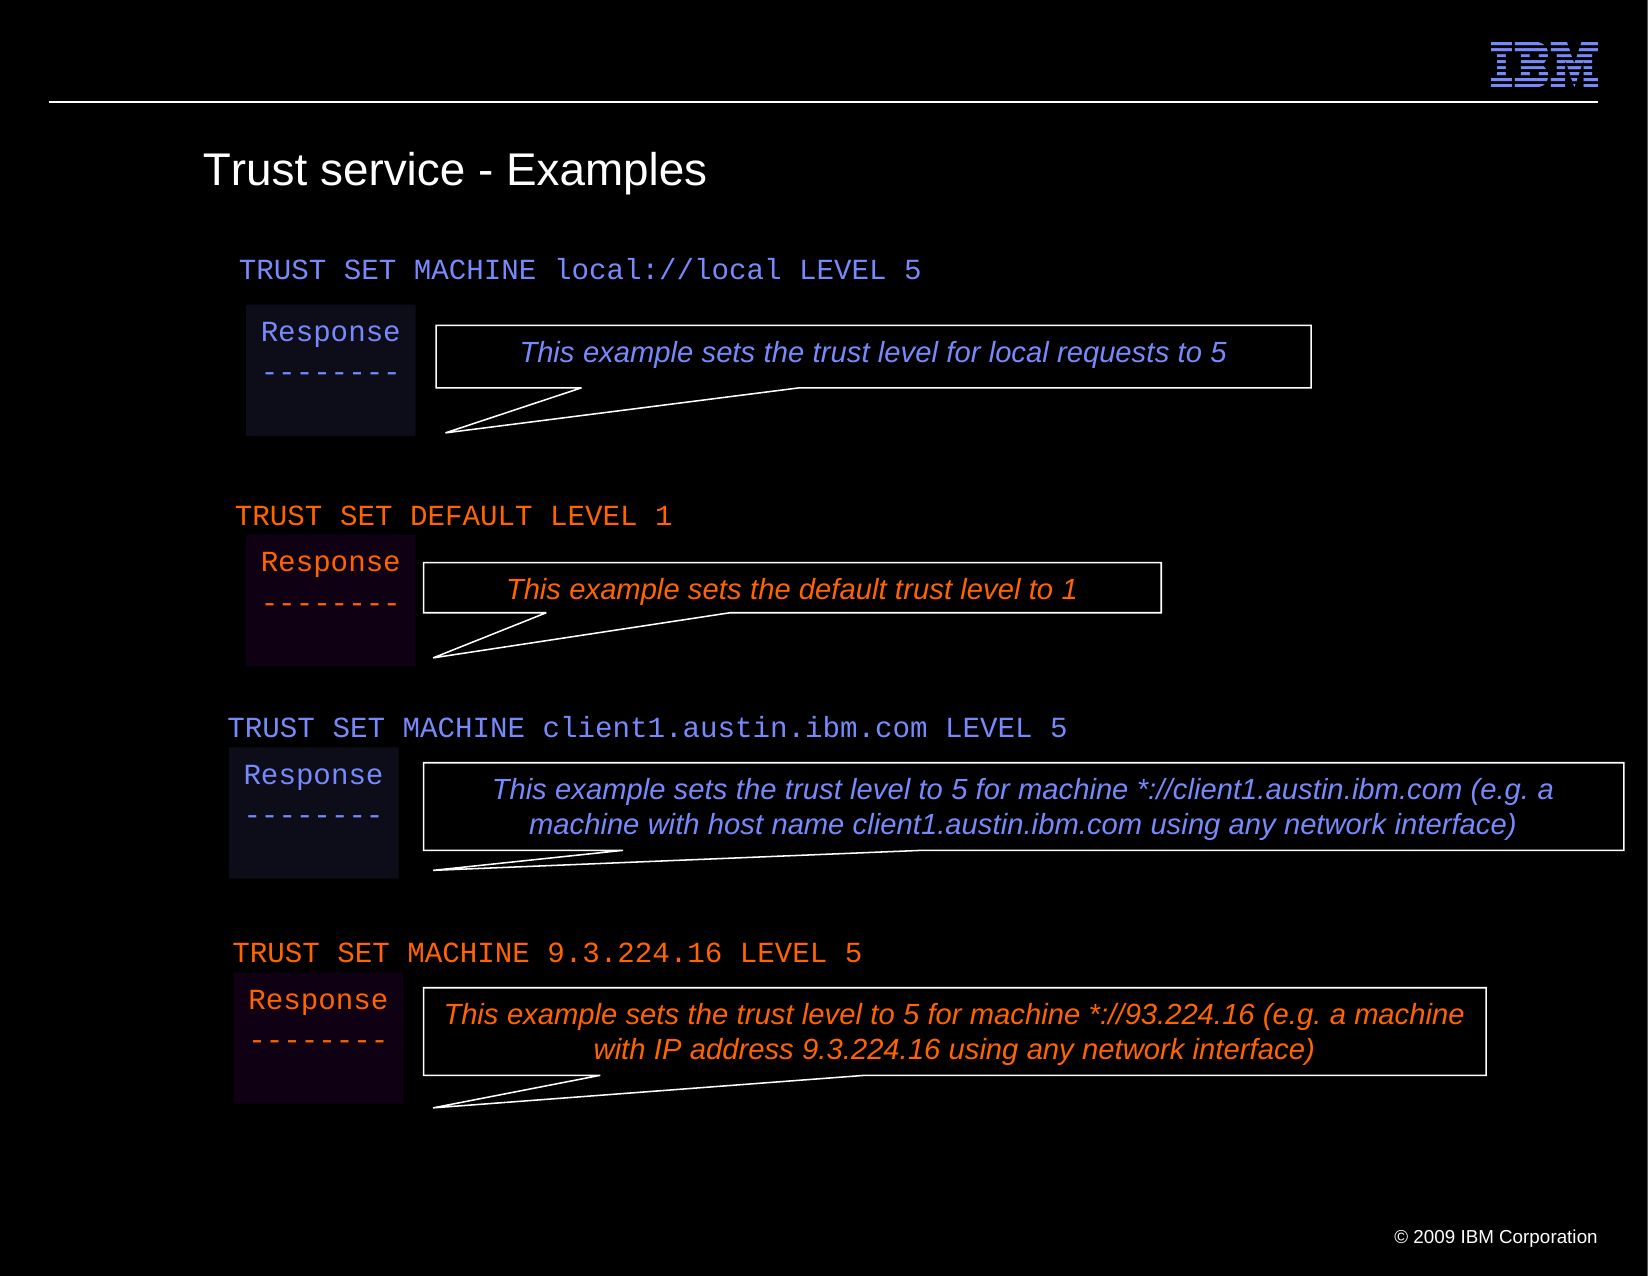

# Trust service - Examples
TRUST SET MACHINE local://local LEVEL 5
Response
--------
This example sets the trust level for local requests to 5
TRUST SET DEFAULT LEVEL 1
Response
--------
This example sets the default trust level to 1
TRUST SET MACHINE client1.austin.ibm.com LEVEL 5
Response
--------
This example sets the trust level to 5 for machine *://client1.austin.ibm.com (e.g. a machine with host name client1.austin.ibm.com using any network interface)
TRUST SET MACHINE 9.3.224.16 LEVEL 5
Response
--------
This example sets the trust level to 5 for machine *://93.224.16 (e.g. a machine with IP address 9.3.224.16 using any network interface)